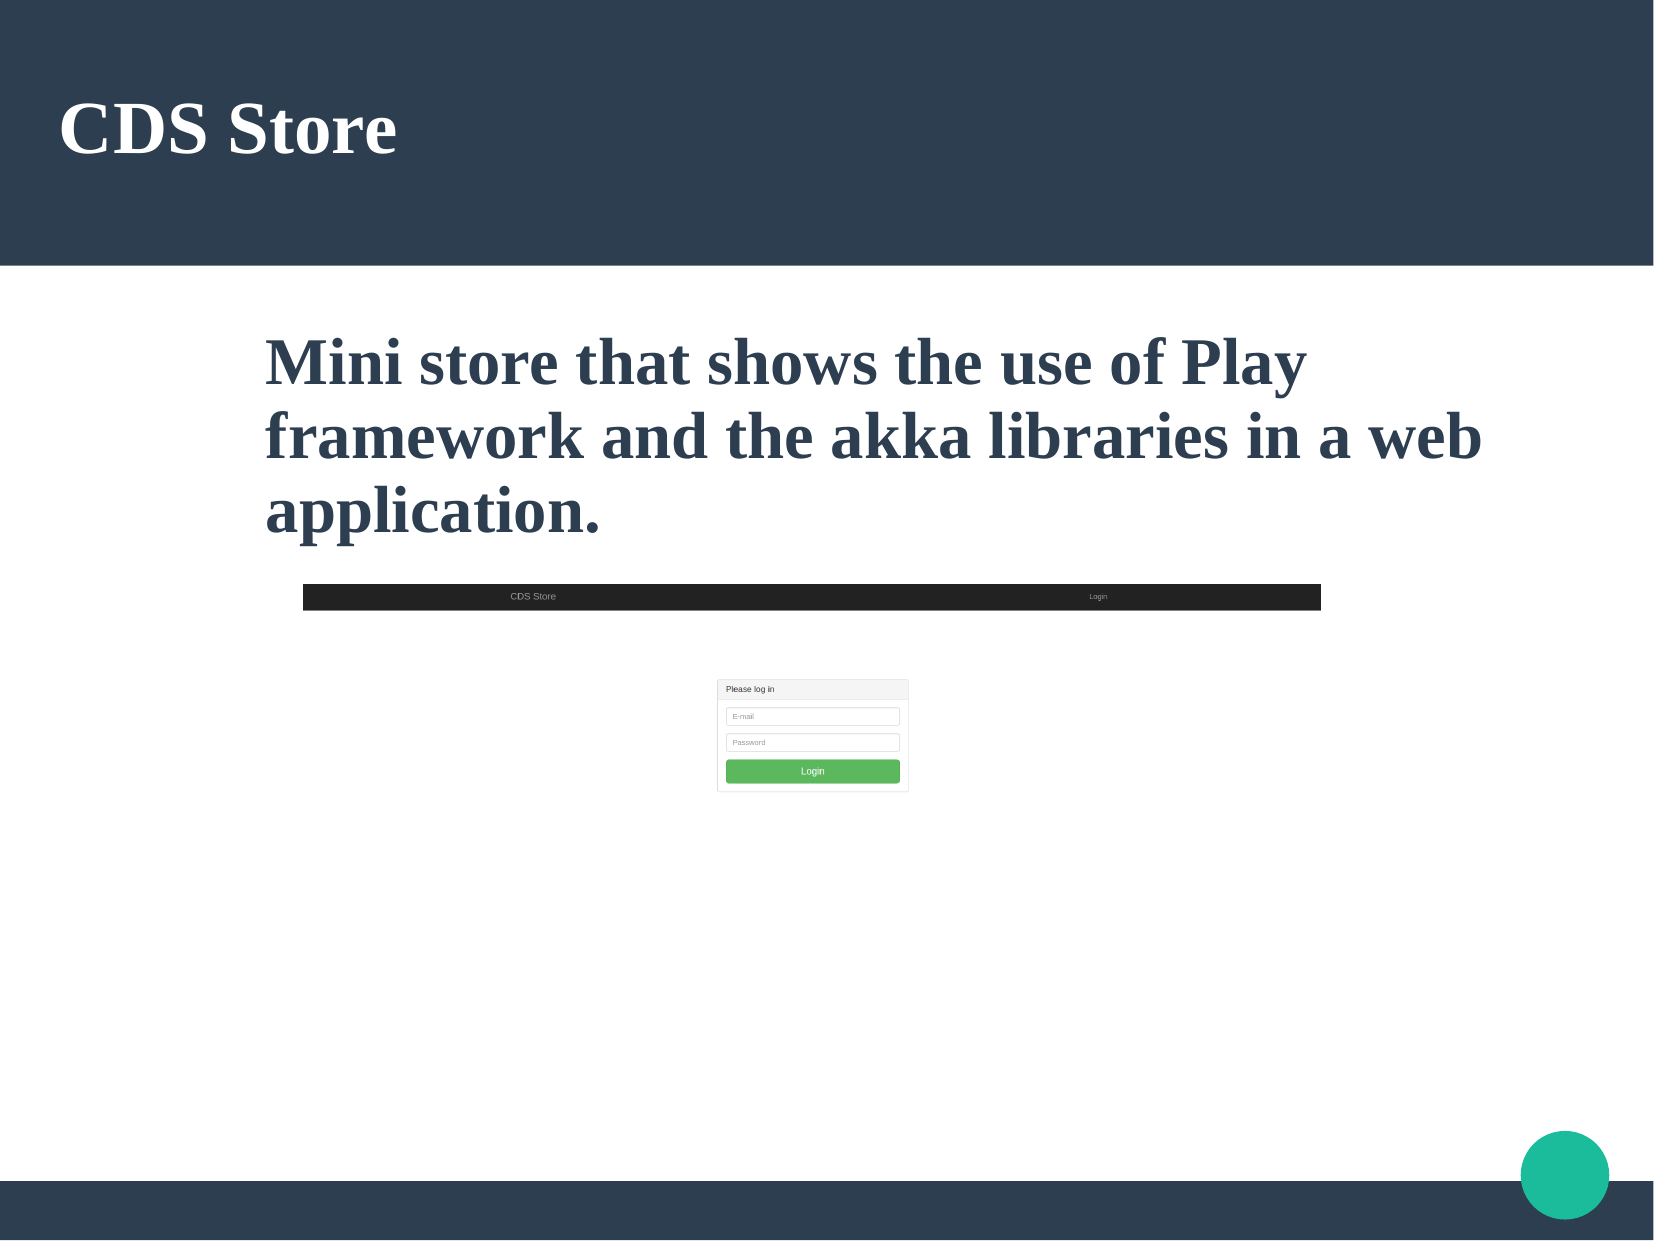

# CDS Store
Mini store that shows the use of Play framework and the akka libraries in a web application.